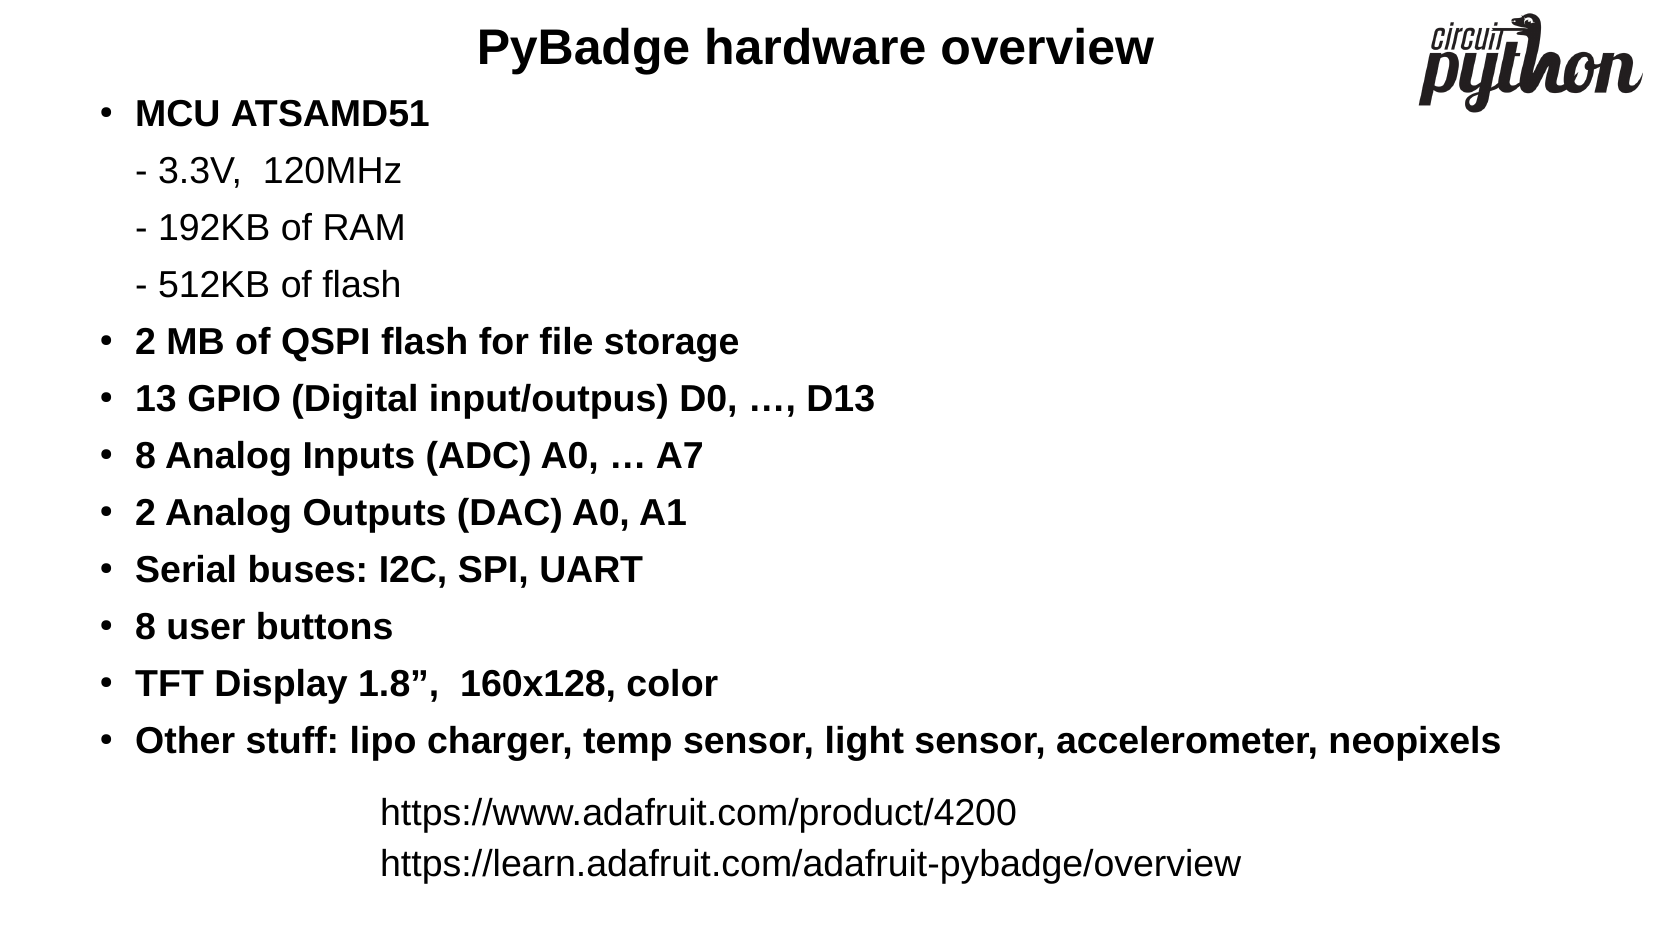

PyBadge hardware overview
MCU ATSAMD51
- 3.3V, 120MHz
- 192KB of RAM
- 512KB of flash
2 MB of QSPI flash for file storage
13 GPIO (Digital input/outpus) D0, …, D13
8 Analog Inputs (ADC) A0, … A7
2 Analog Outputs (DAC) A0, A1
Serial buses: I2C, SPI, UART
8 user buttons
TFT Display 1.8”, 160x128, color
Other stuff: lipo charger, temp sensor, light sensor, accelerometer, neopixels
https://www.adafruit.com/product/4200
https://learn.adafruit.com/adafruit-pybadge/overview